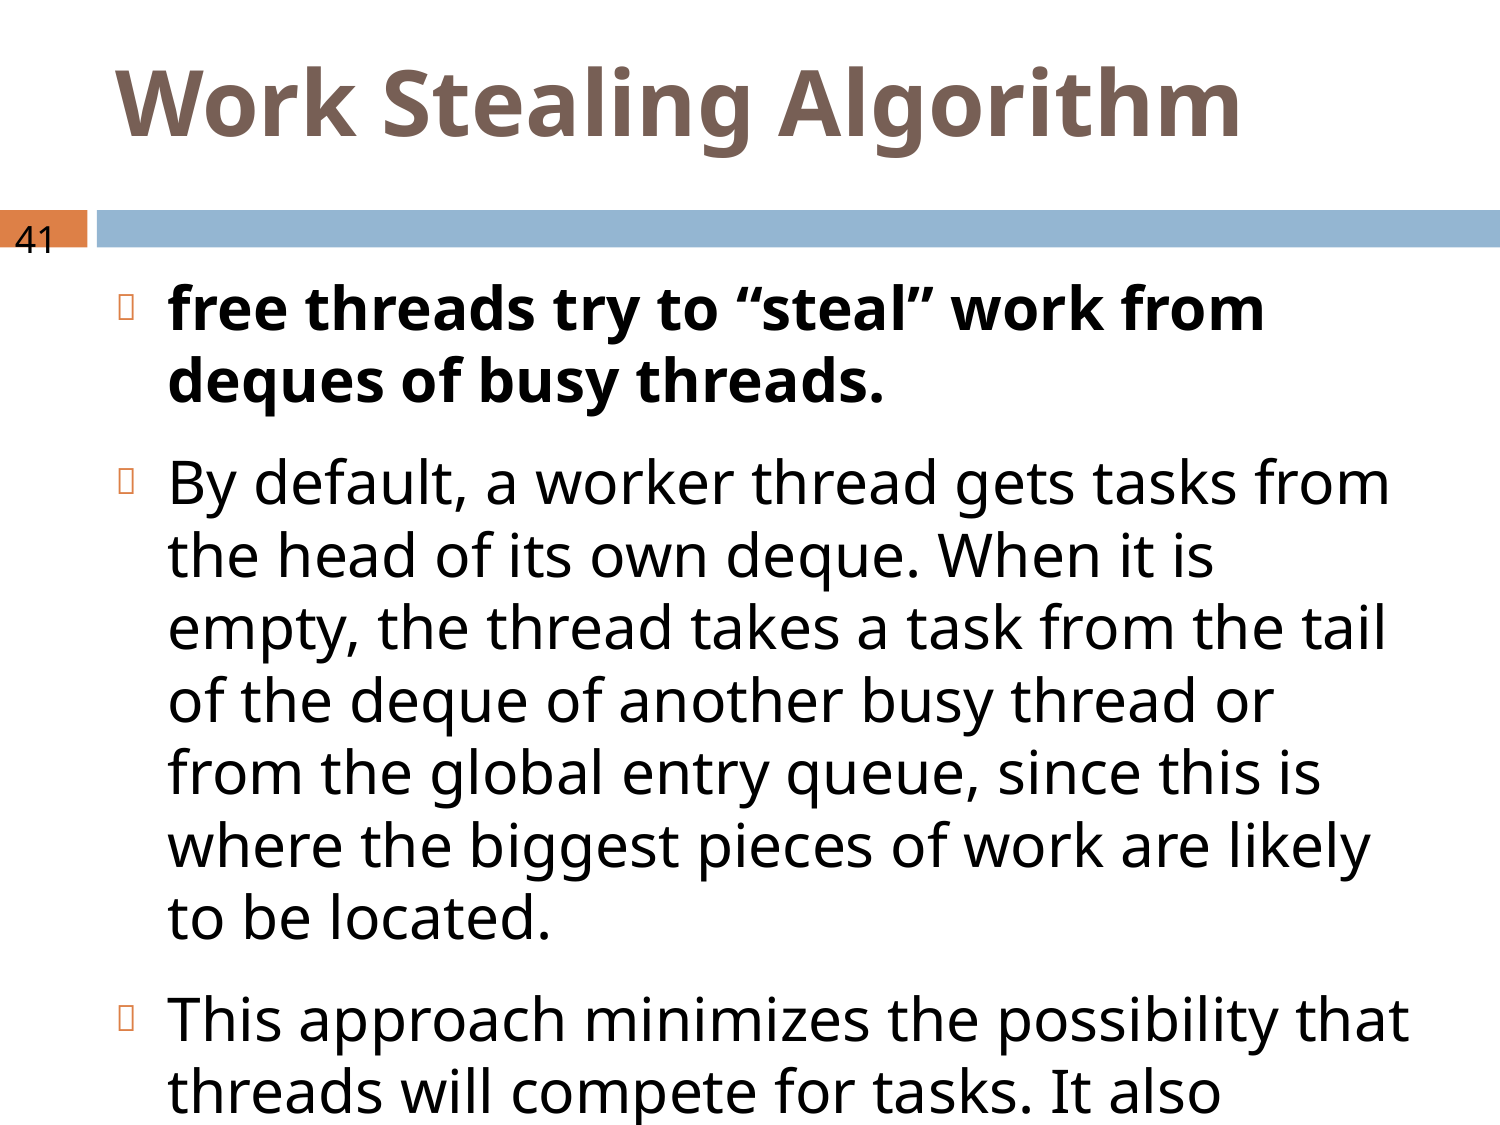

# Work Stealing Algorithm
free threads try to “steal” work from deques of busy threads.
By default, a worker thread gets tasks from the head of its own deque. When it is empty, the thread takes a task from the tail of the deque of another busy thread or from the global entry queue, since this is where the biggest pieces of work are likely to be located.
This approach minimizes the possibility that threads will compete for tasks. It also reduces the number of times the thread will have to go looking for work, as it works on the biggest available chunks of work first.